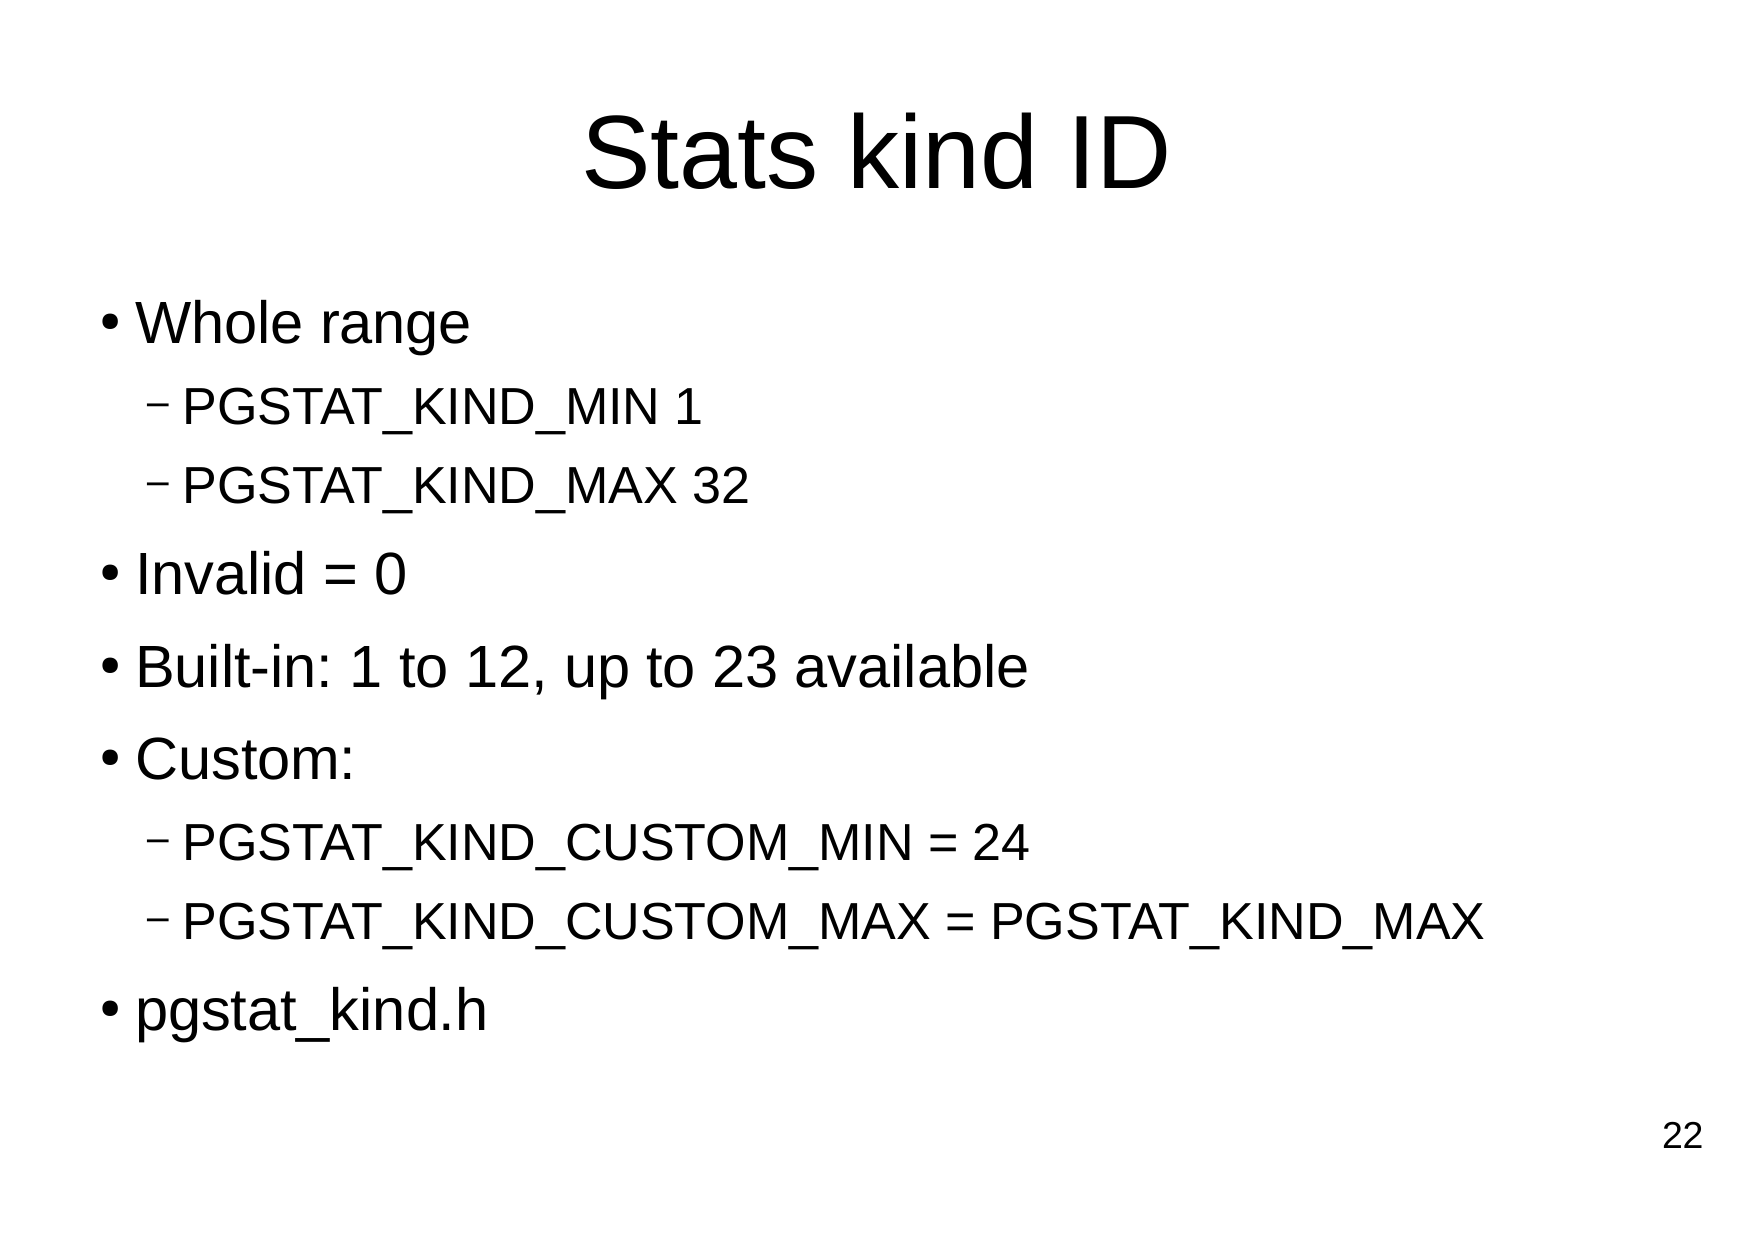

# Stats kind ID
Whole range
PGSTAT_KIND_MIN 1
PGSTAT_KIND_MAX 32
Invalid = 0
Built-in: 1 to 12, up to 23 available
Custom:
PGSTAT_KIND_CUSTOM_MIN = 24
PGSTAT_KIND_CUSTOM_MAX = PGSTAT_KIND_MAX
pgstat_kind.h